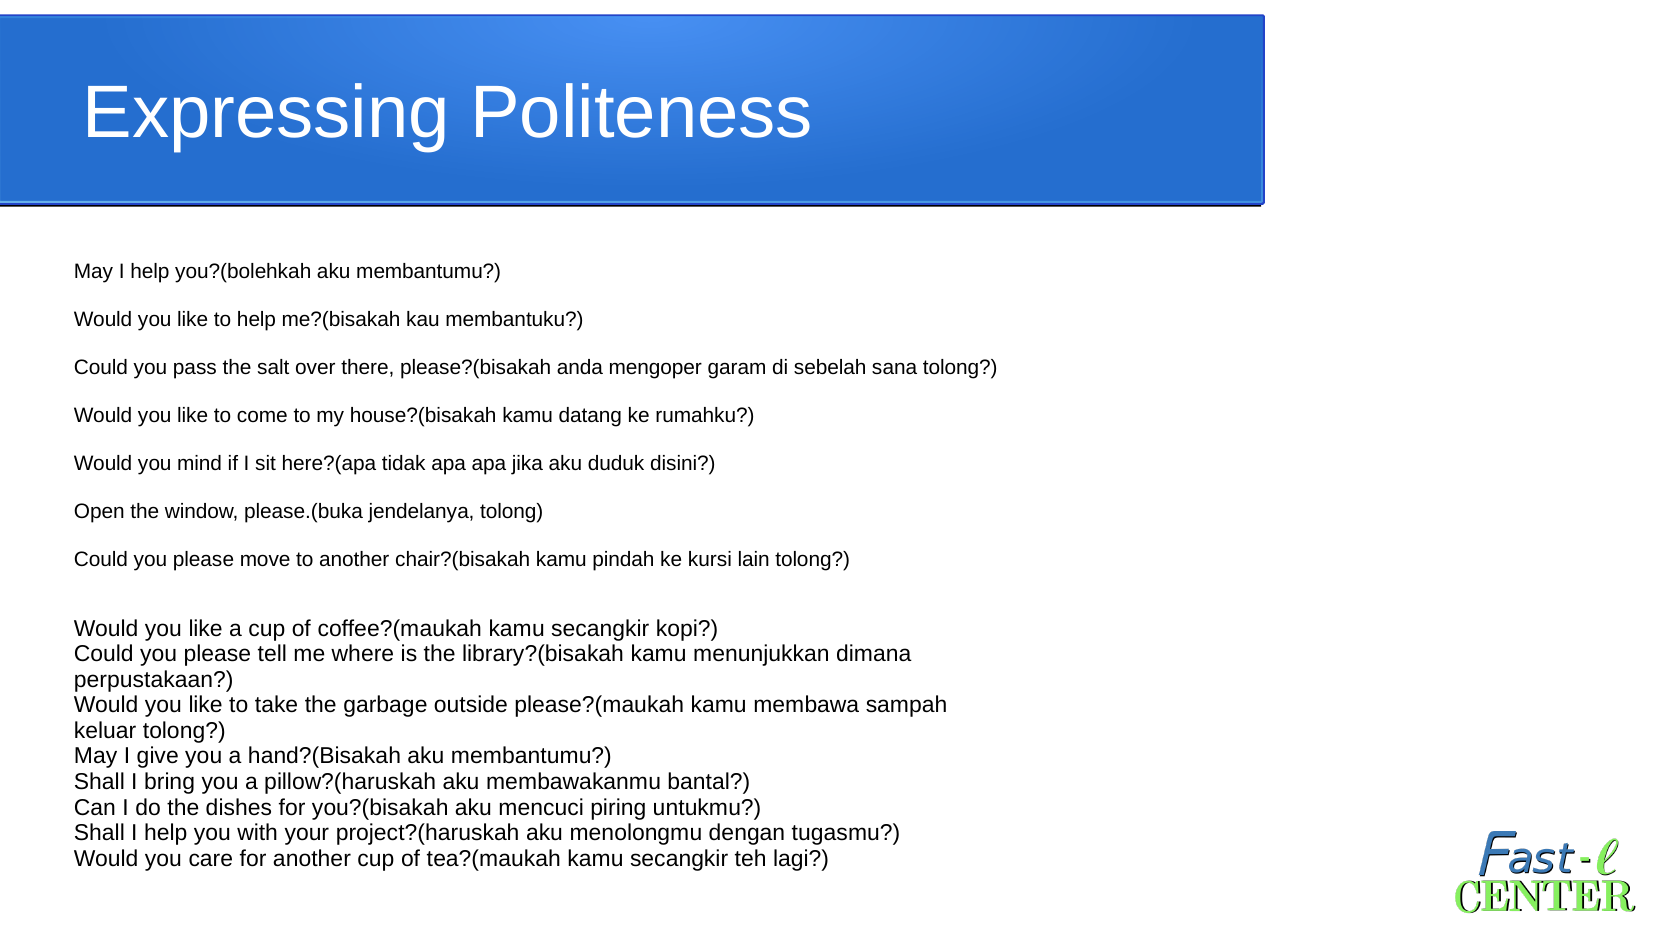

# Expressing Politeness
May I help you?(bolehkah aku membantumu?)
Would you like to help me?(bisakah kau membantuku?)
Could you pass the salt over there, please?(bisakah anda mengoper garam di sebelah sana tolong?)
Would you like to come to my house?(bisakah kamu datang ke rumahku?)
Would you mind if I sit here?(apa tidak apa apa jika aku duduk disini?)
Open the window, please.(buka jendelanya, tolong)
Could you please move to another chair?(bisakah kamu pindah ke kursi lain tolong?)
Would you like a cup of coffee?(maukah kamu secangkir kopi?)
Could you please tell me where is the library?(bisakah kamu menunjukkan dimana perpustakaan?)
Would you like to take the garbage outside please?(maukah kamu membawa sampah keluar tolong?)
May I give you a hand?(Bisakah aku membantumu?)
Shall I bring you a pillow?(haruskah aku membawakanmu bantal?)
Can I do the dishes for you?(bisakah aku mencuci piring untukmu?)
Shall I help you with your project?(haruskah aku menolongmu dengan tugasmu?)
Would you care for another cup of tea?(maukah kamu secangkir teh lagi?)